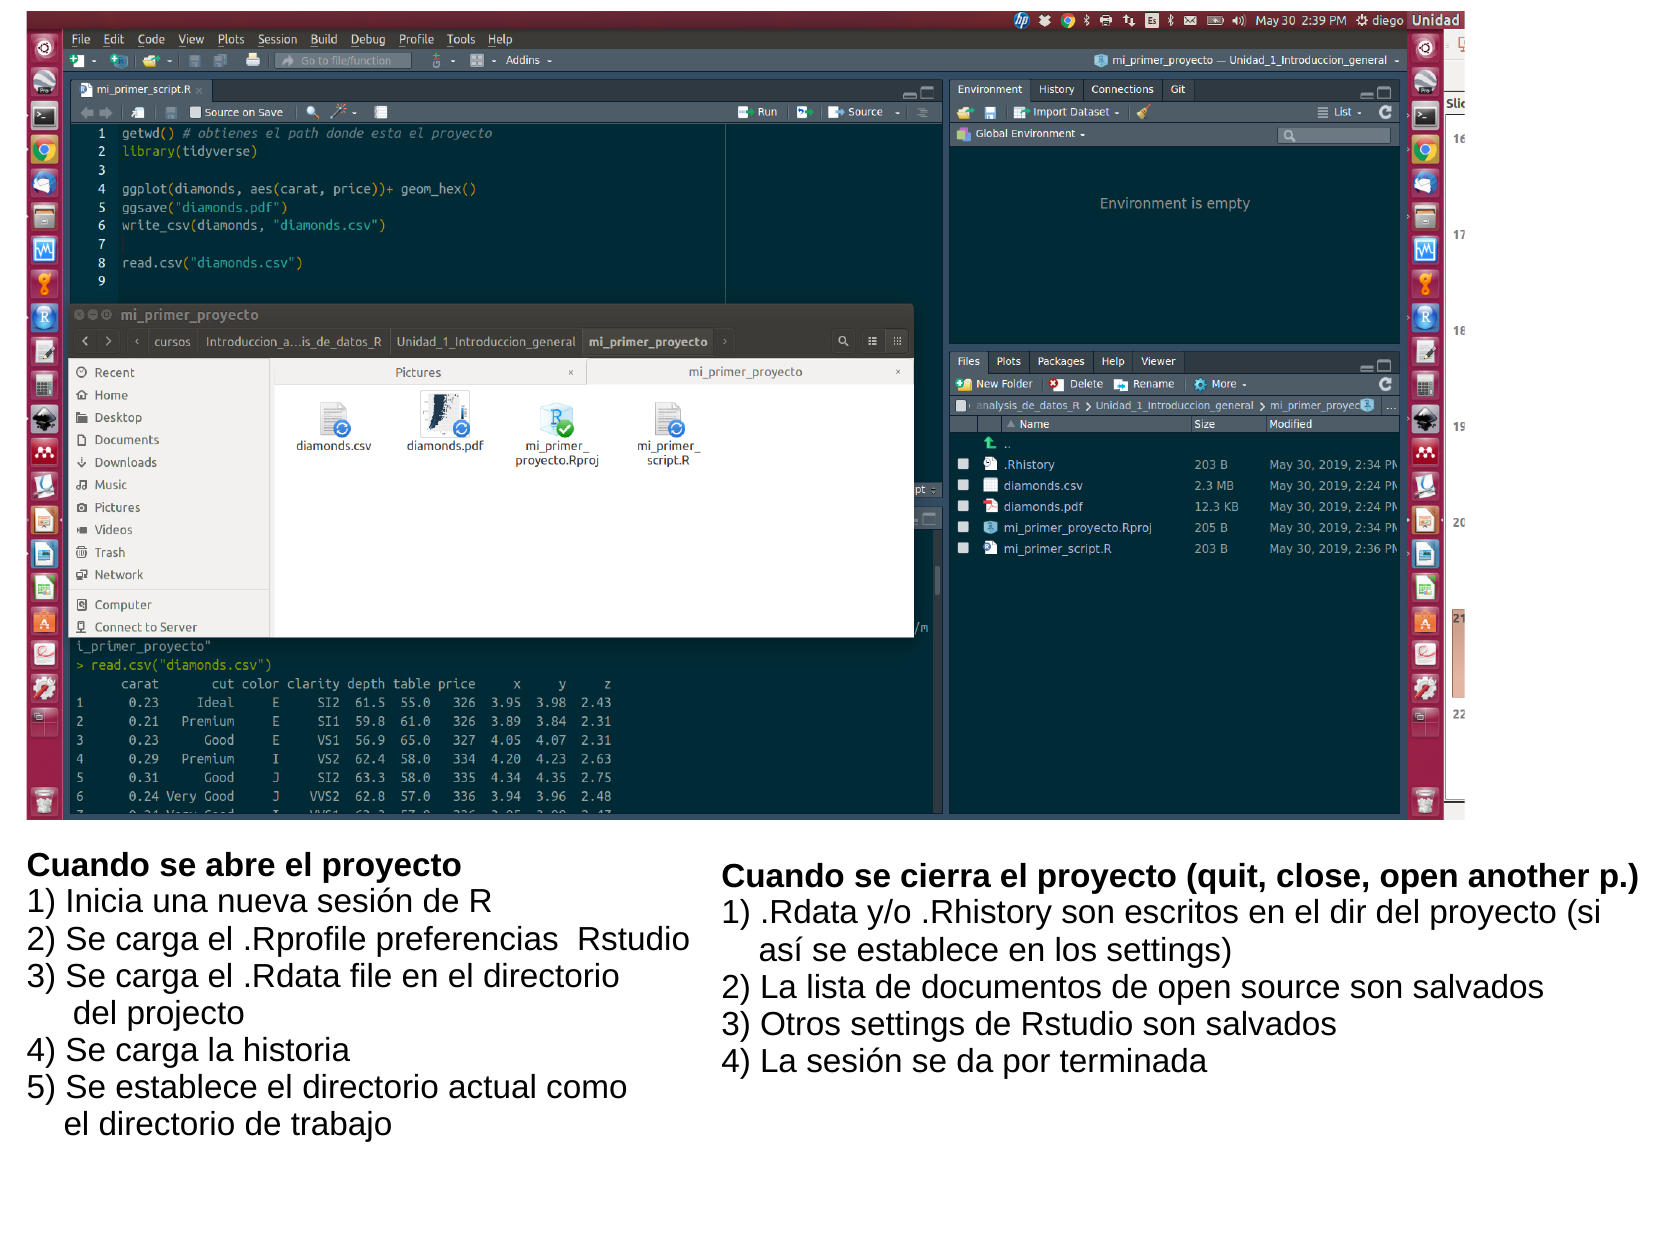

Cuando se abre el proyecto
1) Inicia una nueva sesión de R
2) Se carga el .Rprofile preferencias Rstudio
3) Se carga el .Rdata file en el directorio
 del projecto
4) Se carga la historia
5) Se establece el directorio actual como
 el directorio de trabajo
Cuando se cierra el proyecto (quit, close, open another p.)
1) .Rdata y/o .Rhistory son escritos en el dir del proyecto (si
 así se establece en los settings)
2) La lista de documentos de open source son salvados
3) Otros settings de Rstudio son salvados
4) La sesión se da por terminada